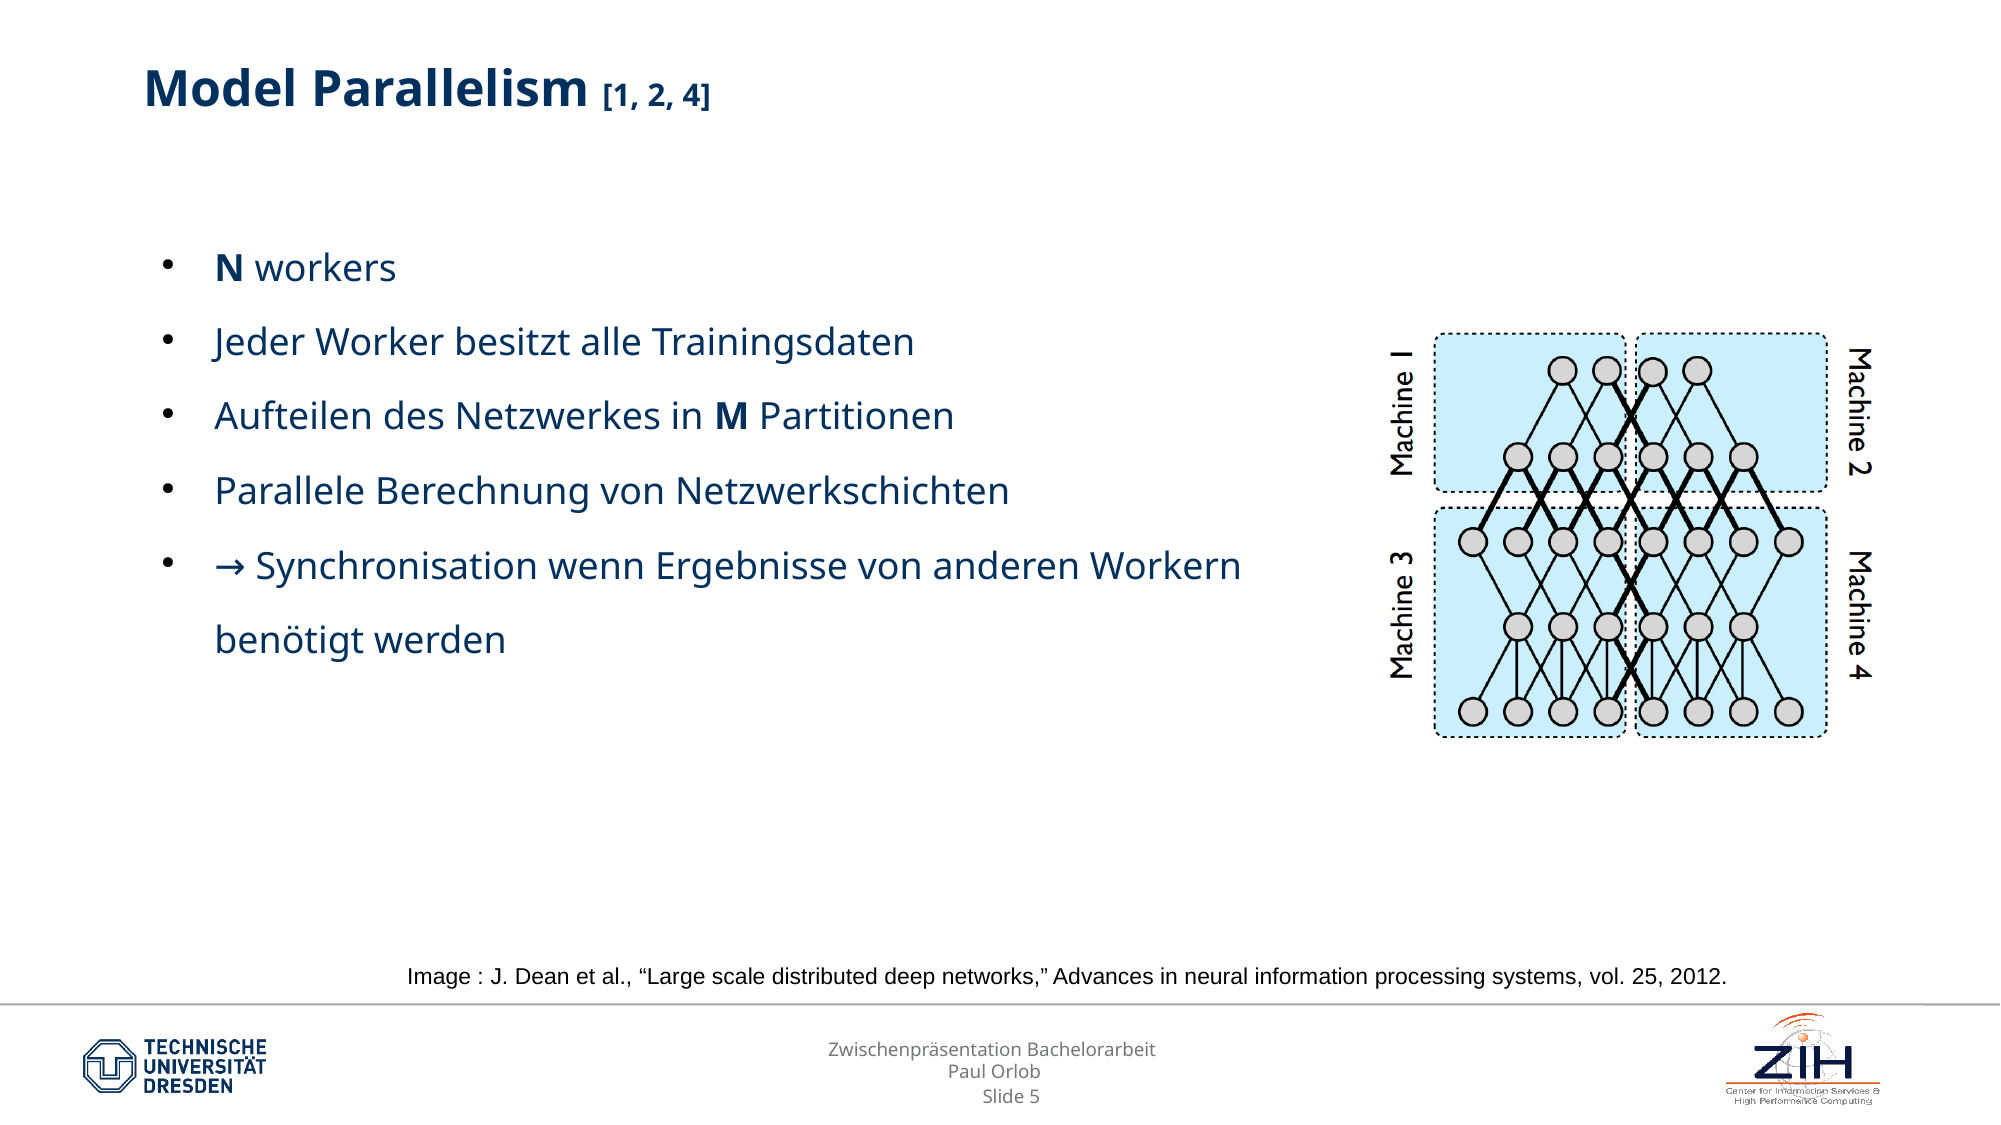

Model Parallelism [1, 2, 4]
# N workers
Jeder Worker besitzt alle Trainingsdaten
Aufteilen des Netzwerkes in M Partitionen
Parallele Berechnung von Netzwerkschichten
→ Synchronisation wenn Ergebnisse von anderen Workern
benötigt werden
Image : J. Dean et al., “Large scale distributed deep networks,” Advances in neural information processing systems, vol. 25, 2012.